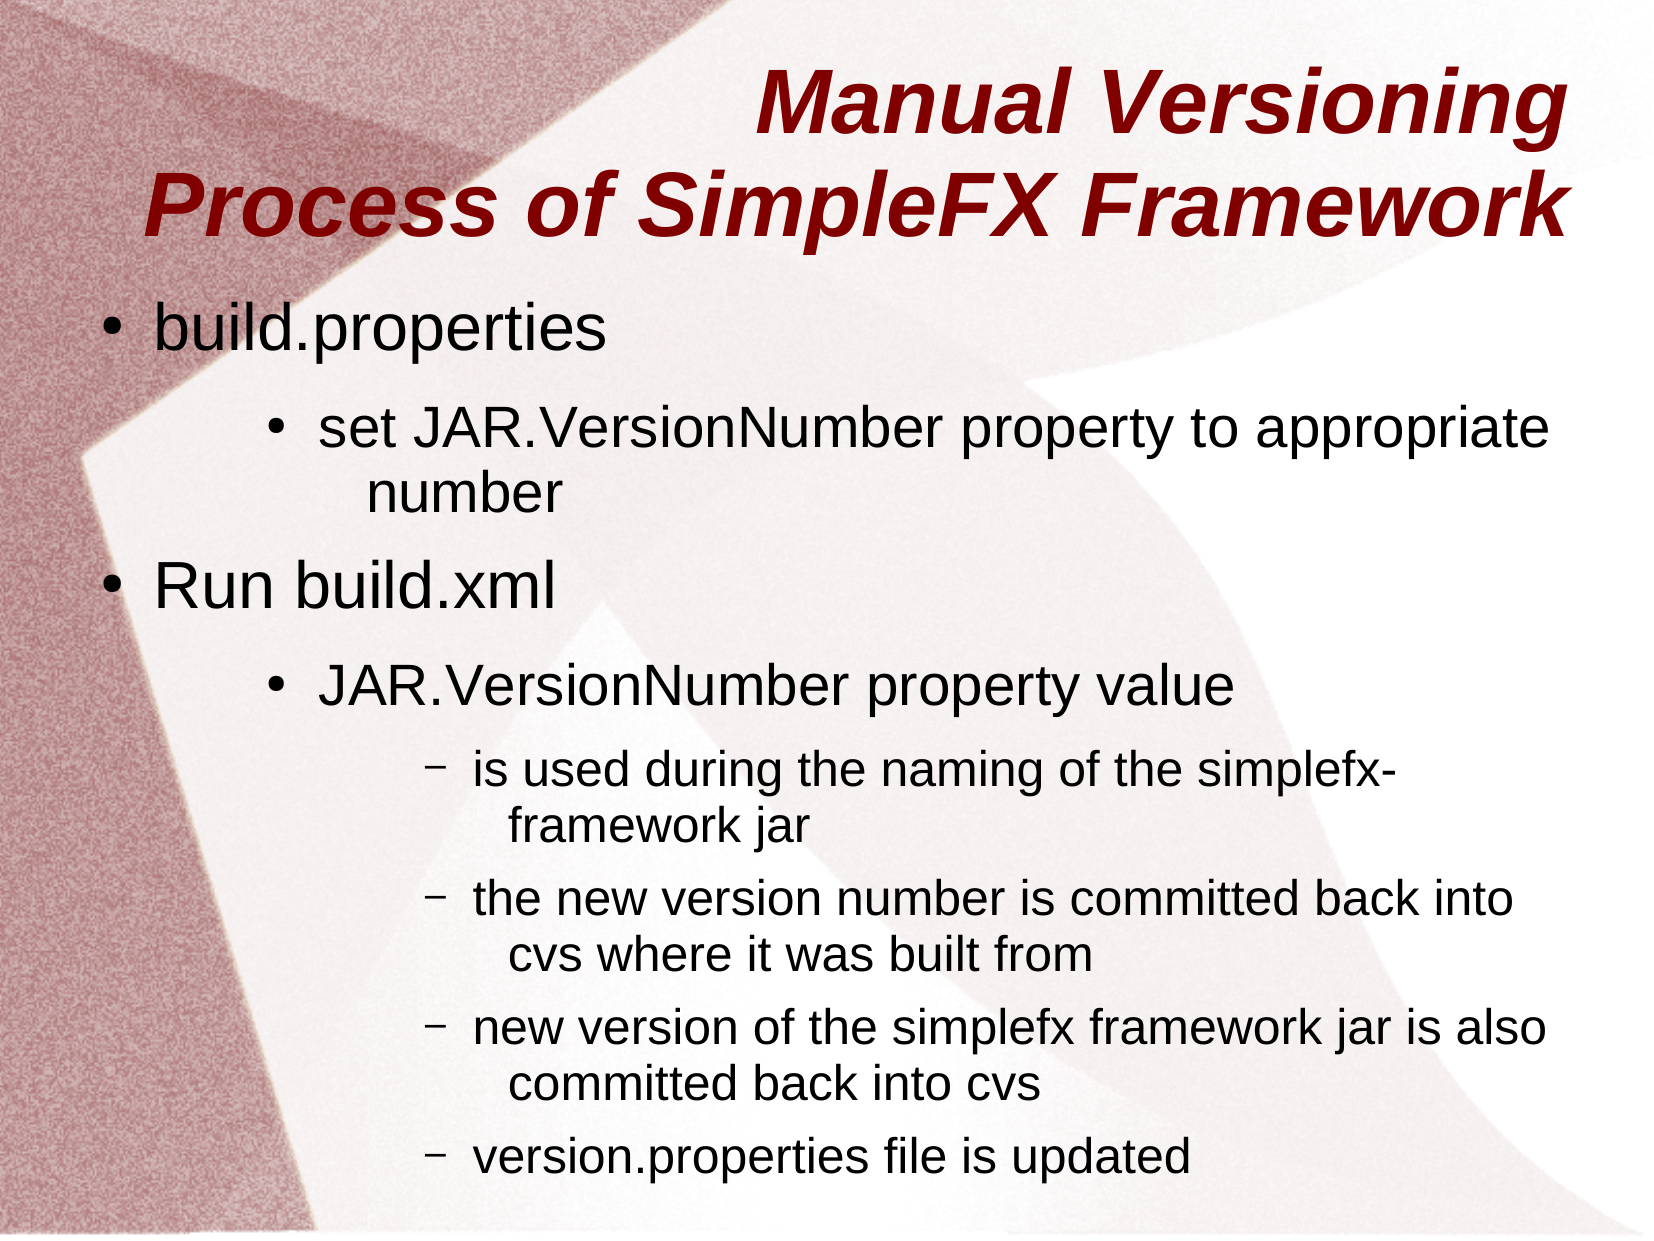

# Manual Versioning Process of SimpleFX Framework
build.properties
set JAR.VersionNumber property to appropriate number
Run build.xml
JAR.VersionNumber property value
is used during the naming of the simplefx-framework jar
the new version number is committed back into cvs where it was built from
new version of the simplefx framework jar is also committed back into cvs
version.properties file is updated